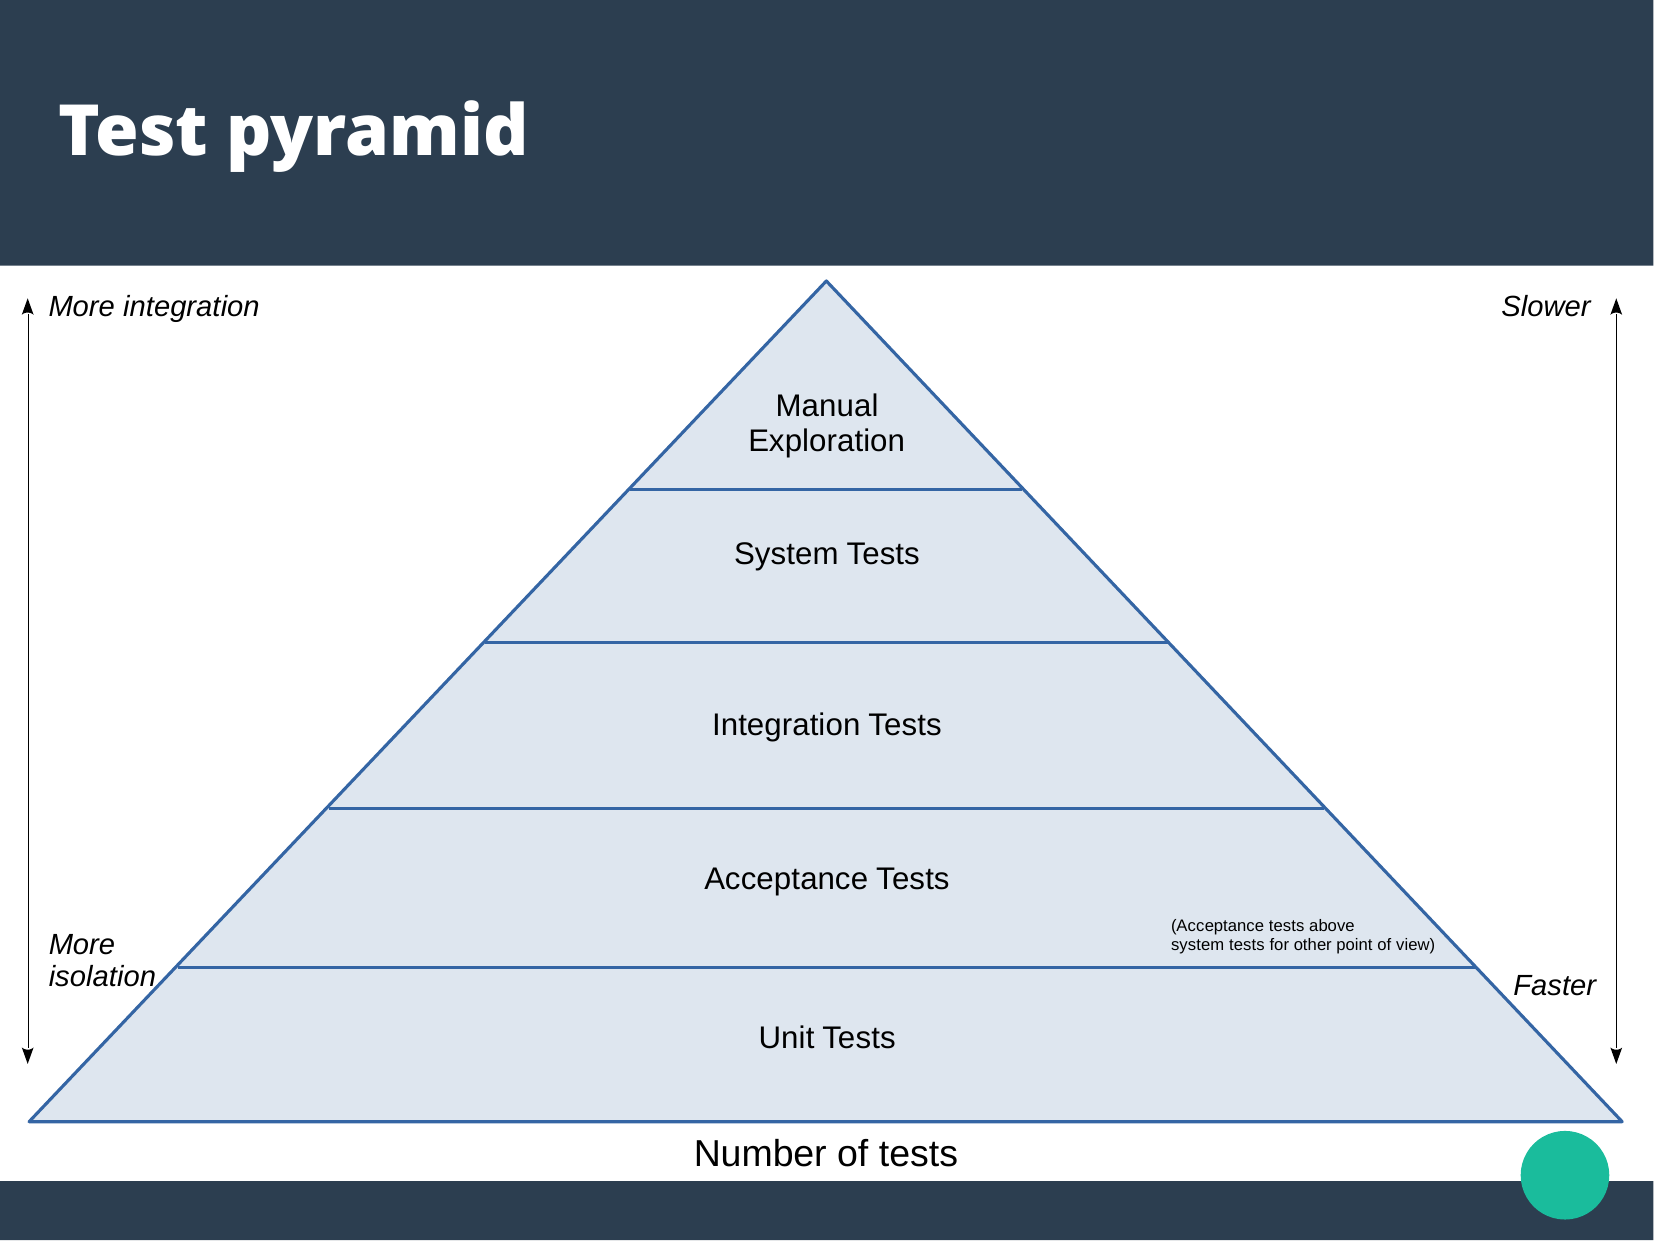

# Test pyramid
More integration
Slower
Manual
Exploration
System Tests
Integration Tests
Acceptance Tests
(Acceptance tests above
system tests for other point of view)
More isolation
Faster
Unit Tests
Number of tests